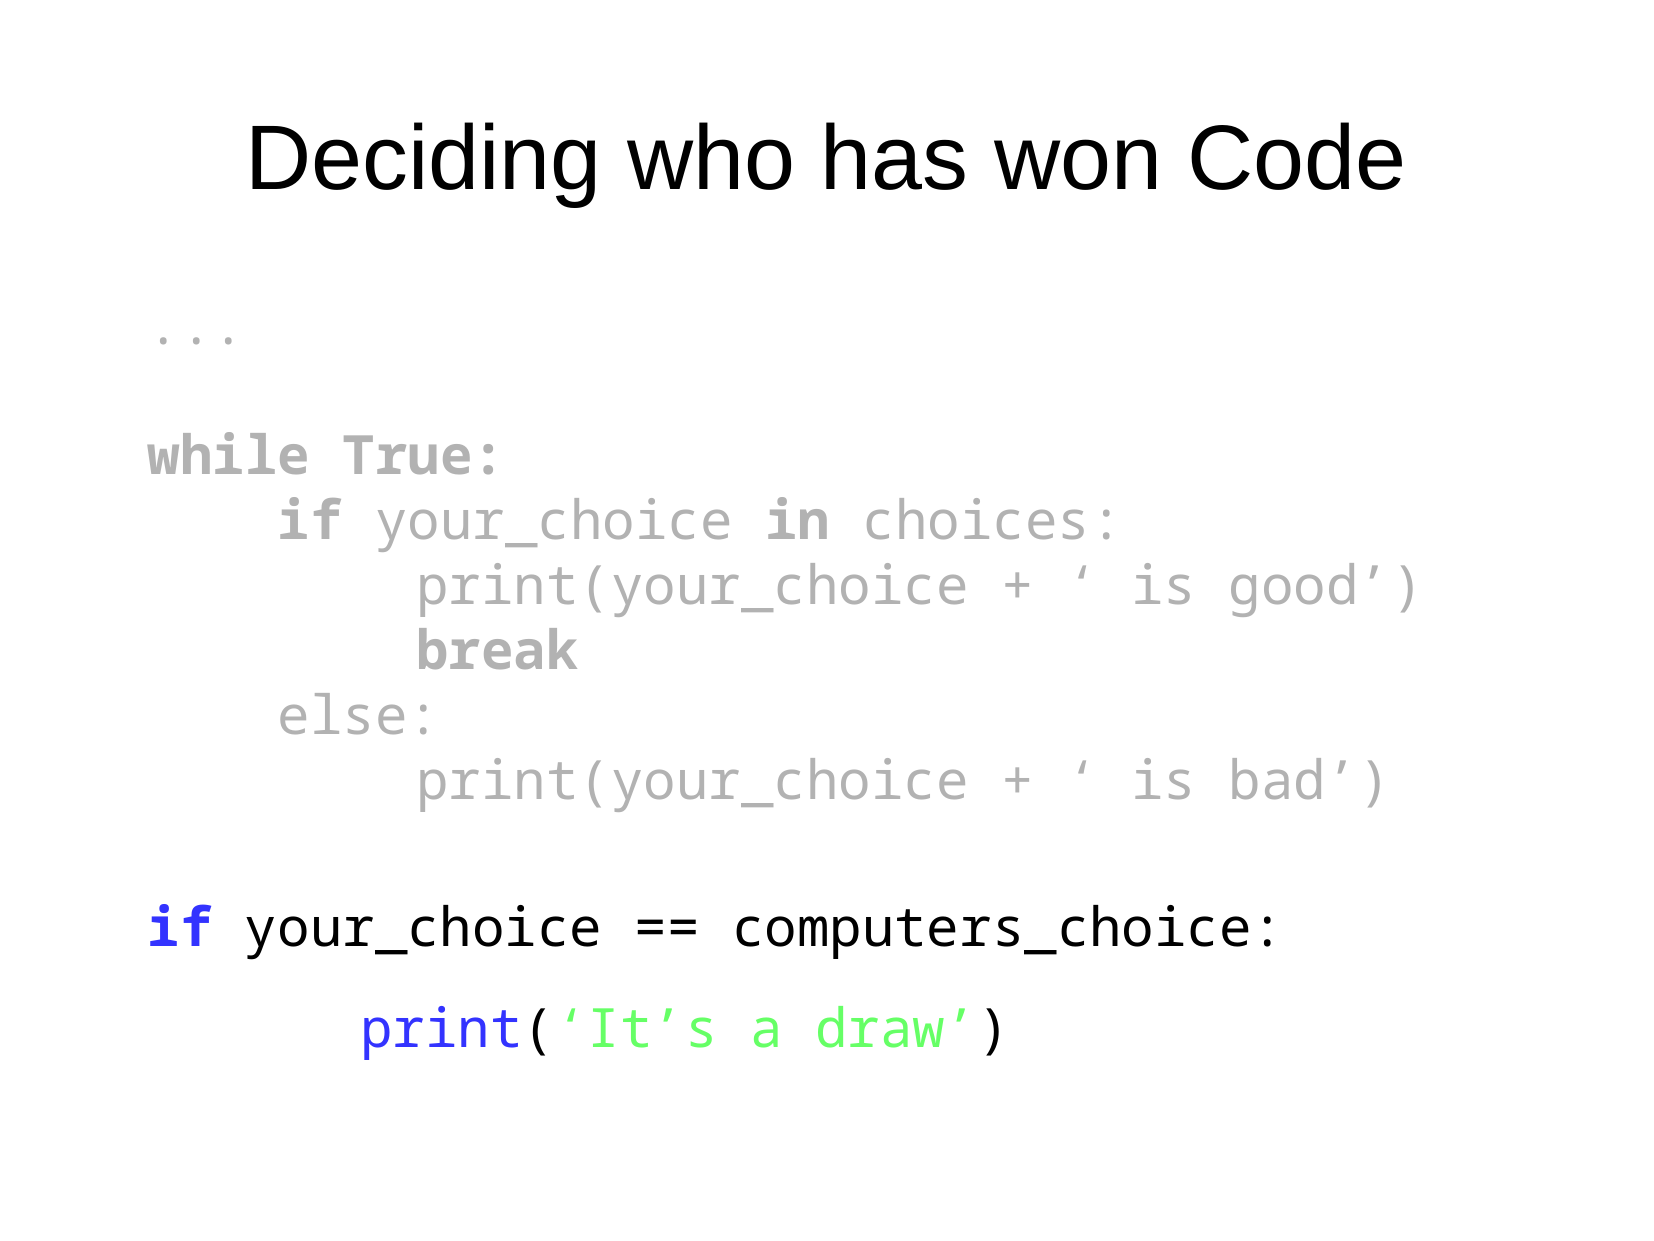

Deciding who has won Code
...
while True:
 if your_choice in choices:
 print(your_choice + ‘ is good’)
 break
 else:
 print(your_choice + ‘ is bad’)
if your_choice == computers_choice:
print(‘It’s a draw’)